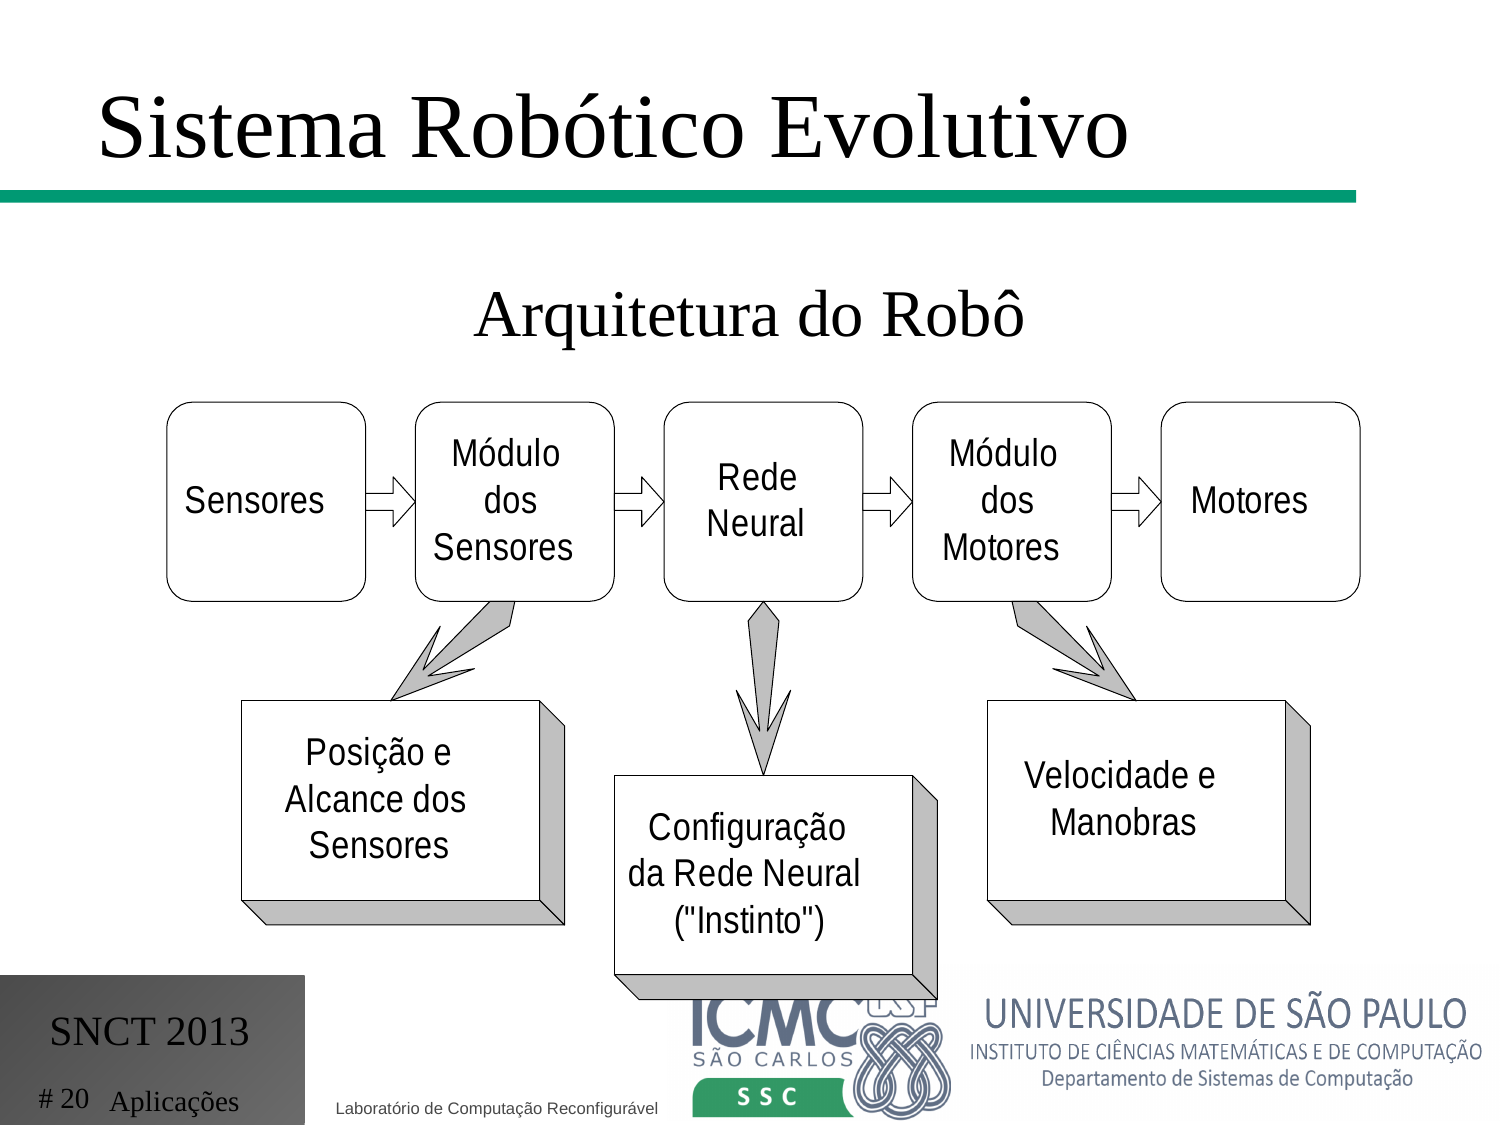

Sistema Robótico Evolutivo
Arquitetura do Robô
Aplicações